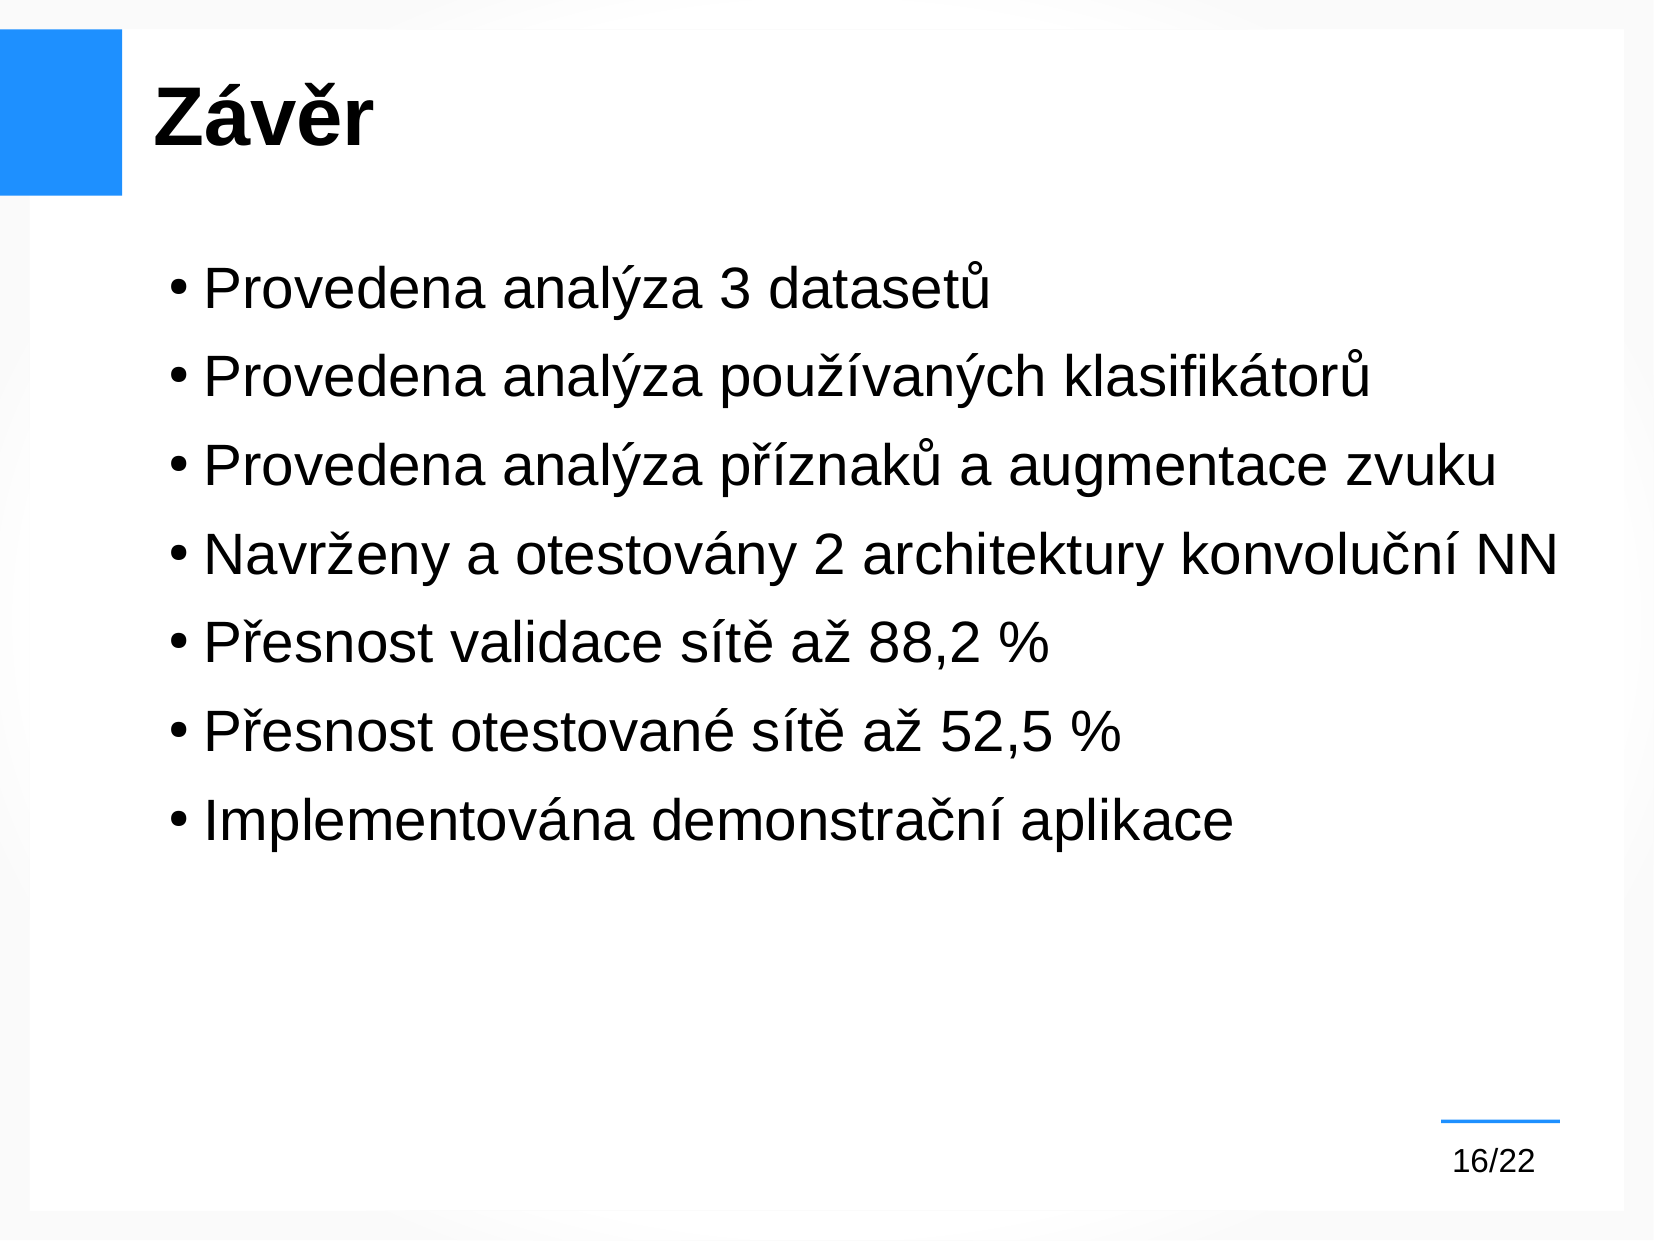

# Závěr
Provedena analýza 3 datasetů
Provedena analýza používaných klasifikátorů
Provedena analýza příznaků a augmentace zvuku
Navrženy a otestovány 2 architektury konvoluční NN
Přesnost validace sítě až 88,2 %
Přesnost otestované sítě až 52,5 %
Implementována demonstrační aplikace
16